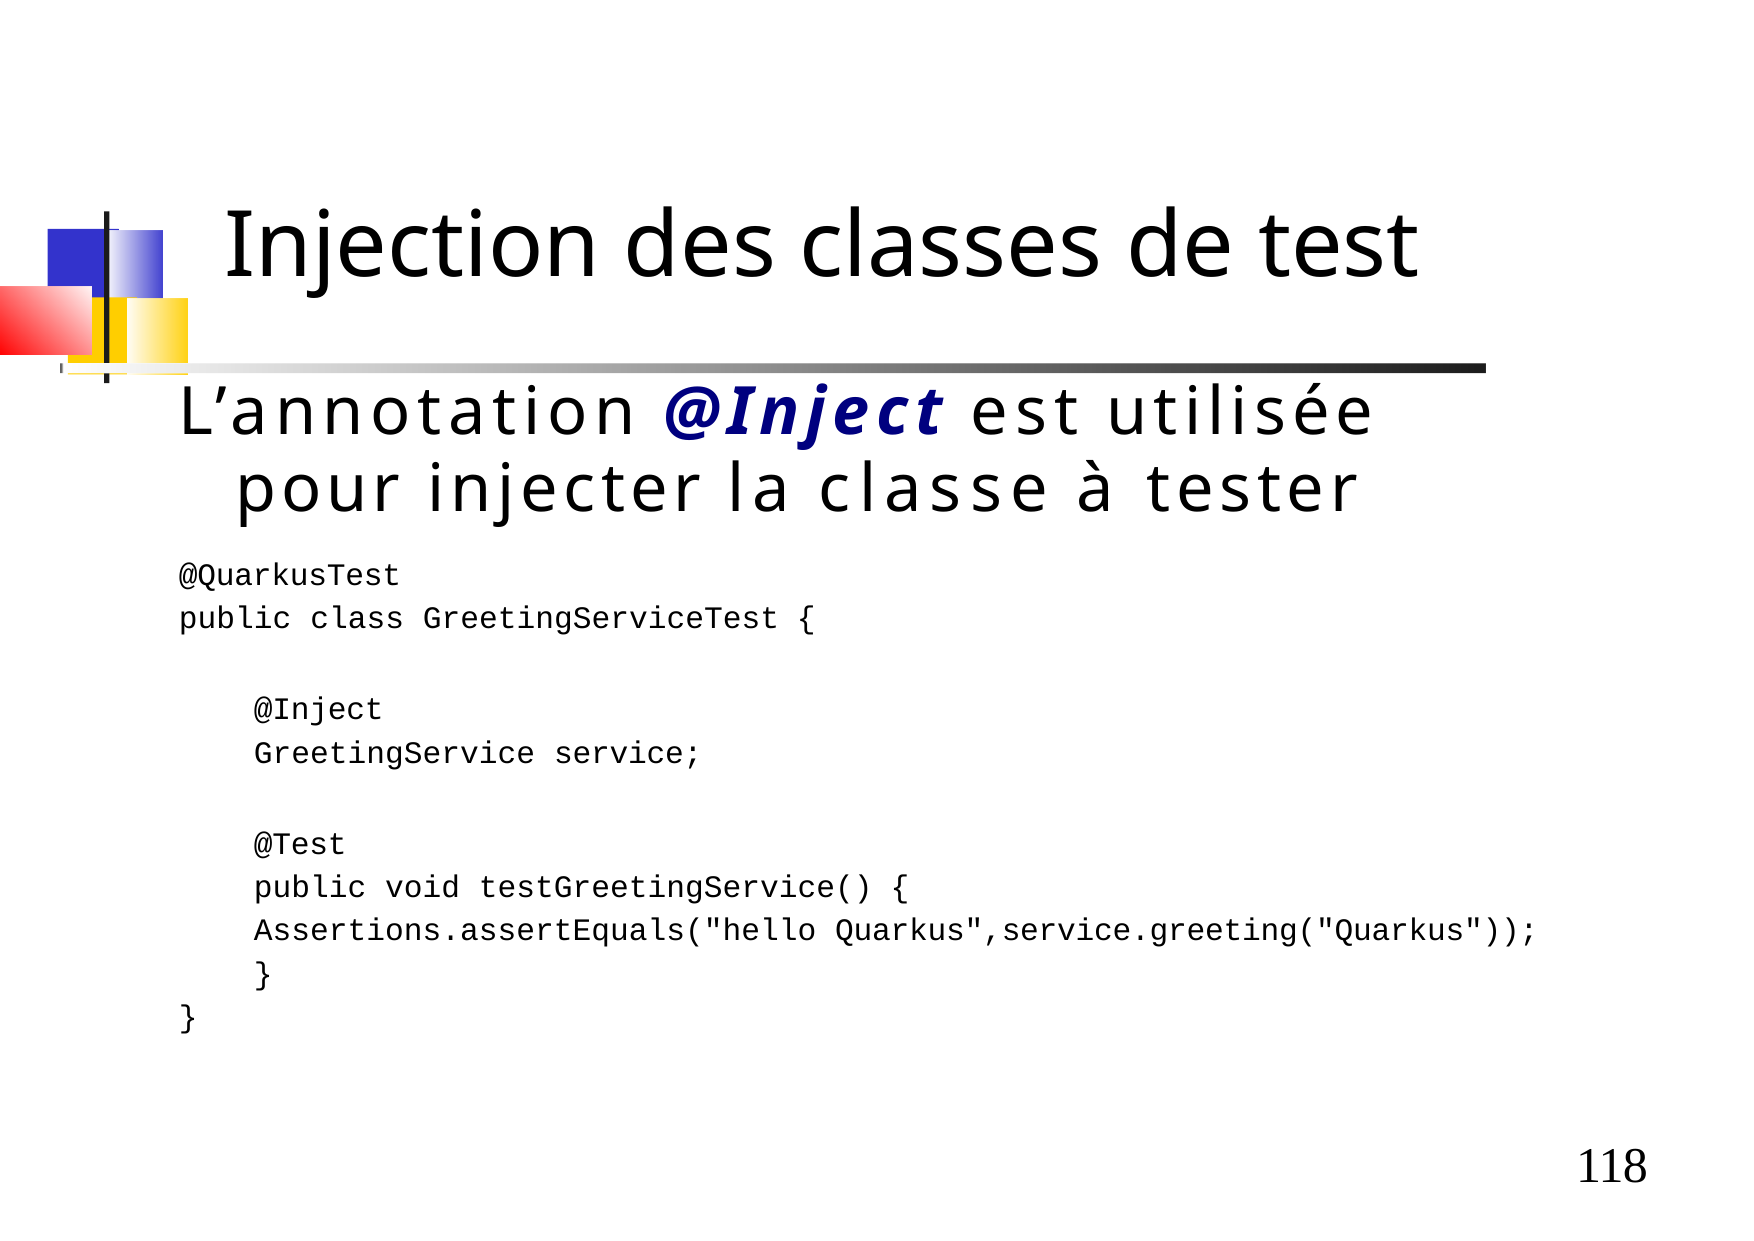

# Injection des classes de test
L’annotation @Inject est utilisée
pour injecter la classe à tester
@QuarkusTest
public class GreetingServiceTest {
@Inject
GreetingService service;
@Test
public void testGreetingService() {
Assertions.assertEquals("hello Quarkus",service.greeting("Quarkus"));
}
}
118